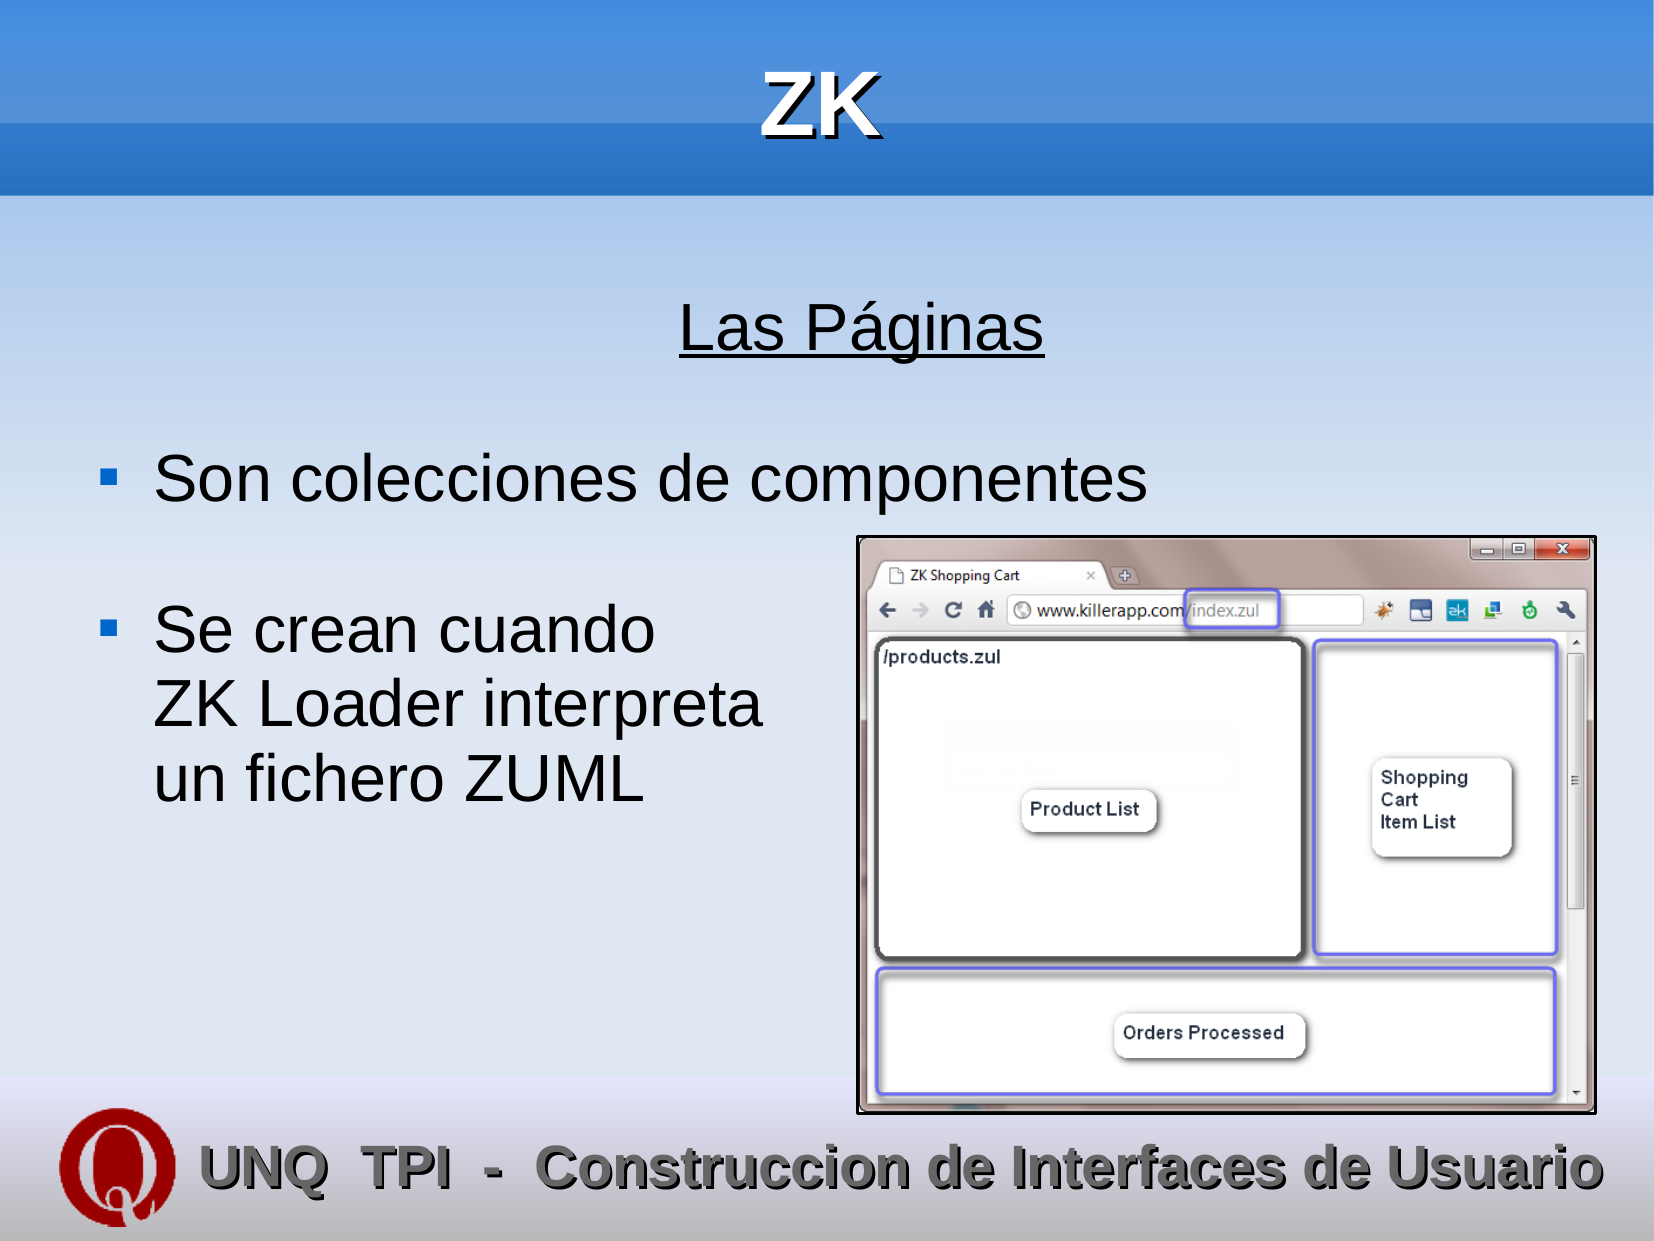

# ZK
ZK
Las Páginas
Son colecciones de componentes
Se crean cuando
ZK Loader interpreta
un fichero ZUML
UNQ TPI - Construccion de Interfaces de Usuario